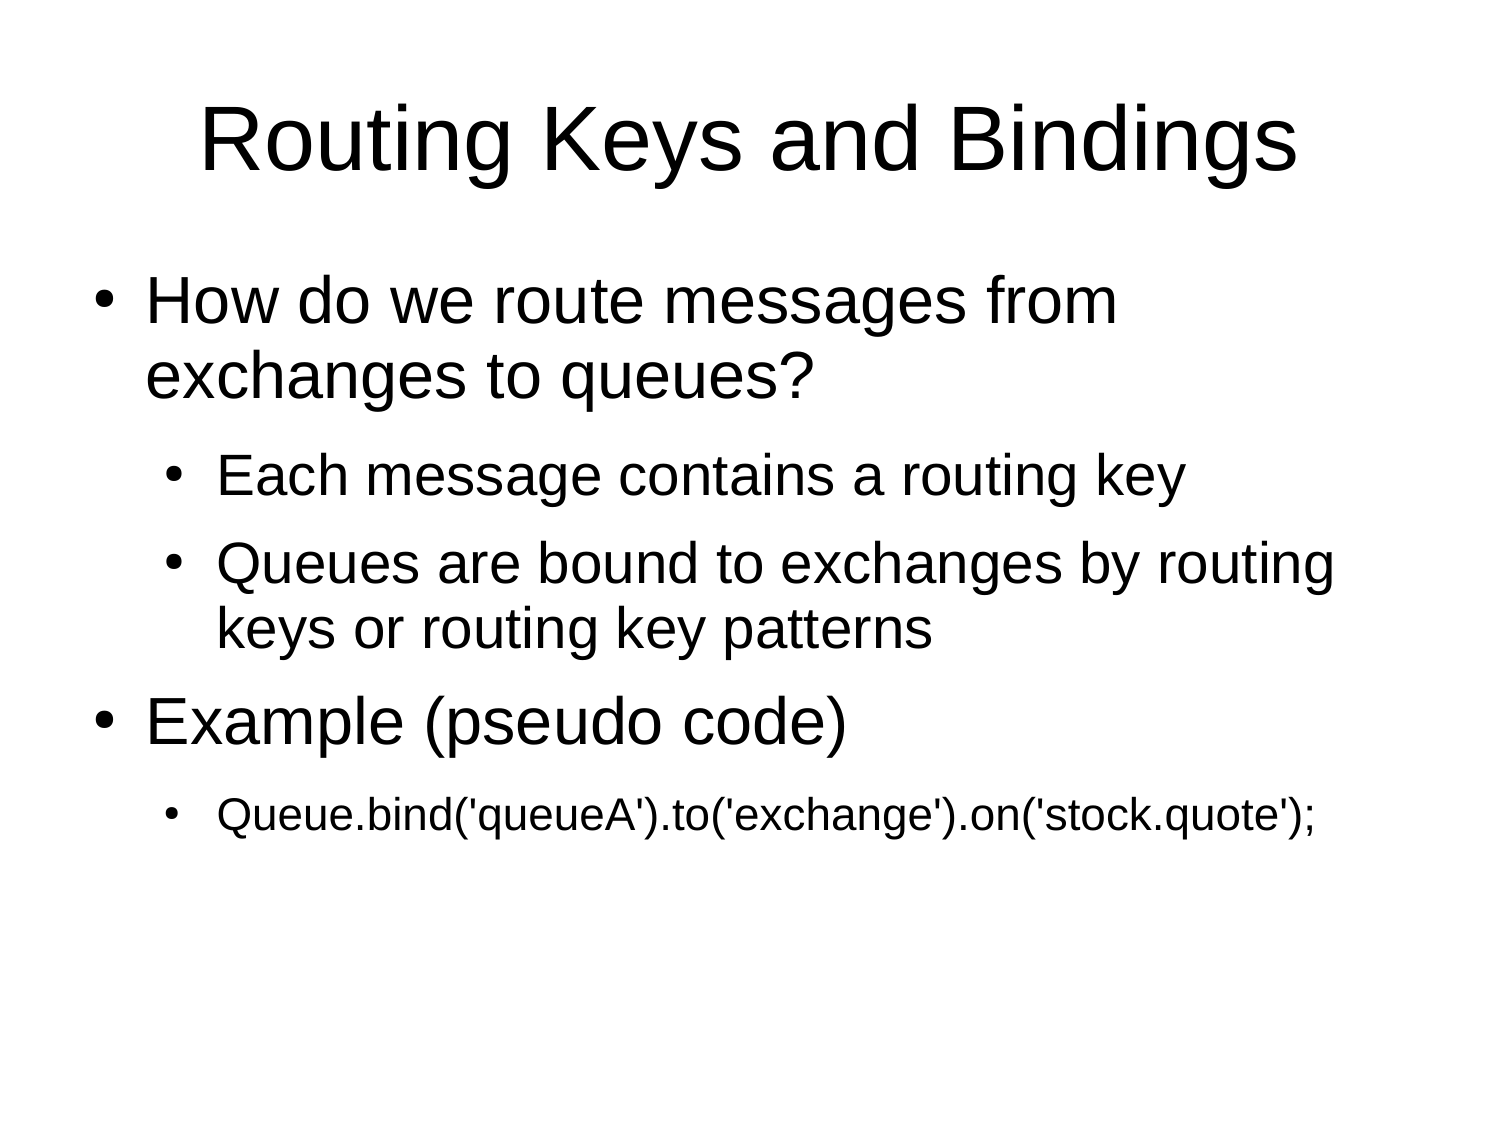

# Routing Keys and Bindings
How do we route messages from exchanges to queues?
Each message contains a routing key
Queues are bound to exchanges by routing keys or routing key patterns
Example (pseudo code)
Queue.bind('queueA').to('exchange').on('stock.quote');